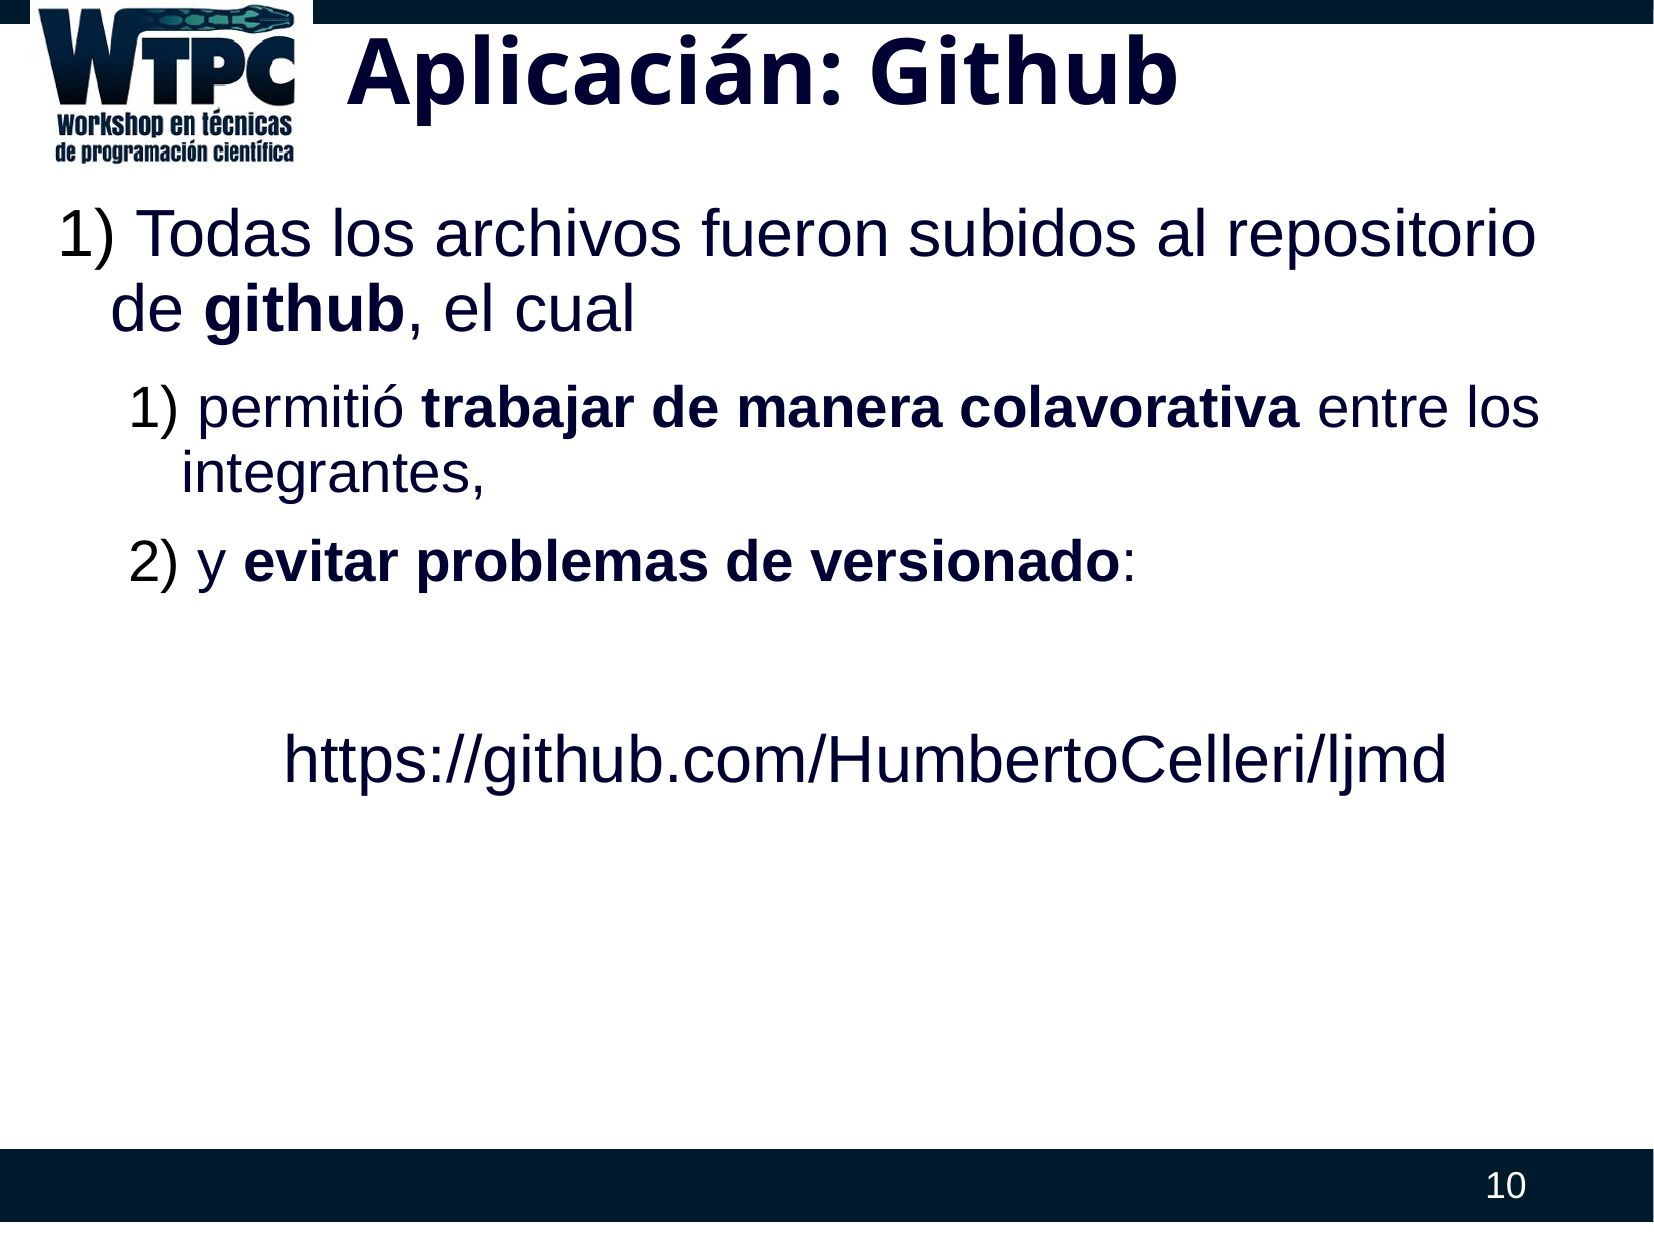

# Aplicacián: Github
 Todas los archivos fueron subidos al repositorio de github, el cual
 permitió trabajar de manera colavorativa entre los integrantes,
 y evitar problemas de versionado:
https://github.com/HumbertoCelleri/ljmd